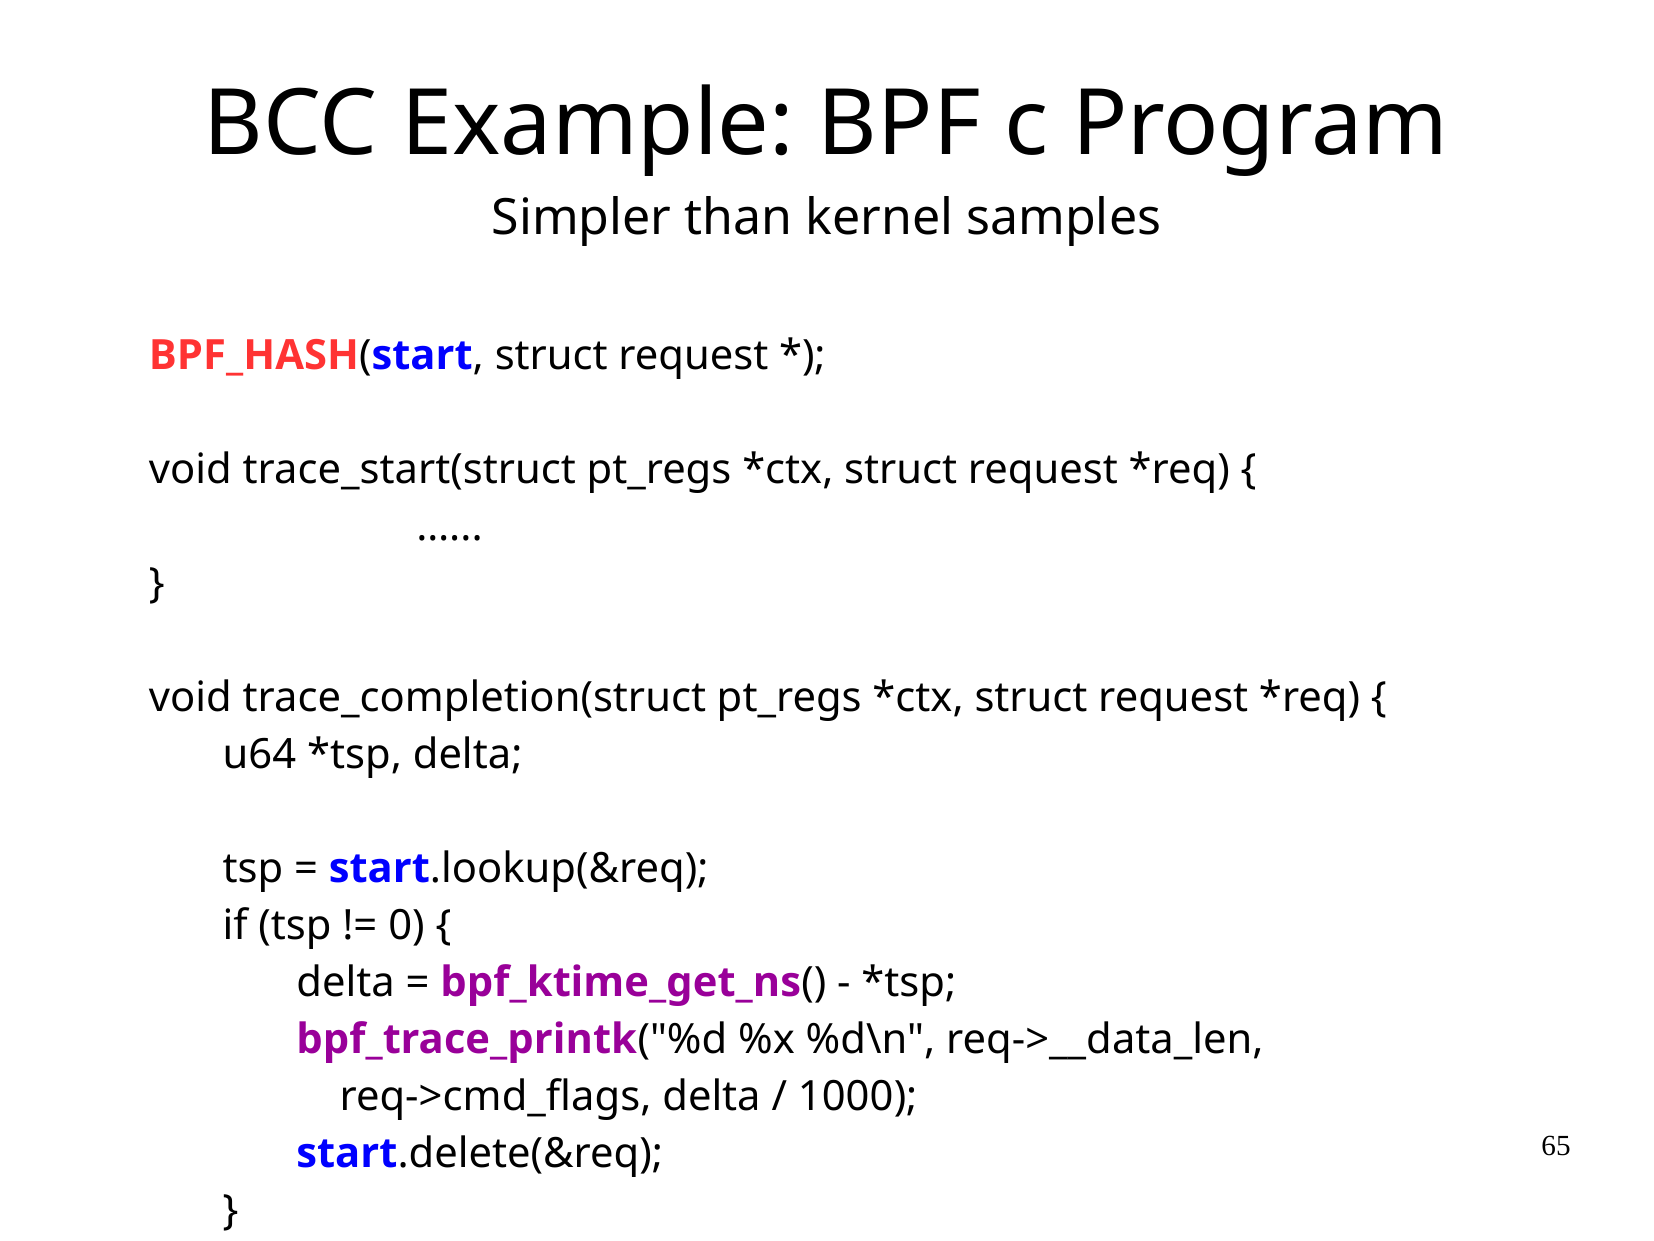

# BCC Example: BPF c Program Simpler than kernel samples
BPF_HASH(start, struct request *);
void trace_start(struct pt_regs *ctx, struct request *req) {
	 …...
}
void trace_completion(struct pt_regs *ctx, struct request *req) {
	u64 *tsp, delta;
	tsp = start.lookup(&req);
	if (tsp != 0) {
		delta = bpf_ktime_get_ns() - *tsp;
		bpf_trace_printk("%d %x %d\n", req->__data_len,
		 req->cmd_flags, delta / 1000);
		start.delete(&req);
	}
}
65